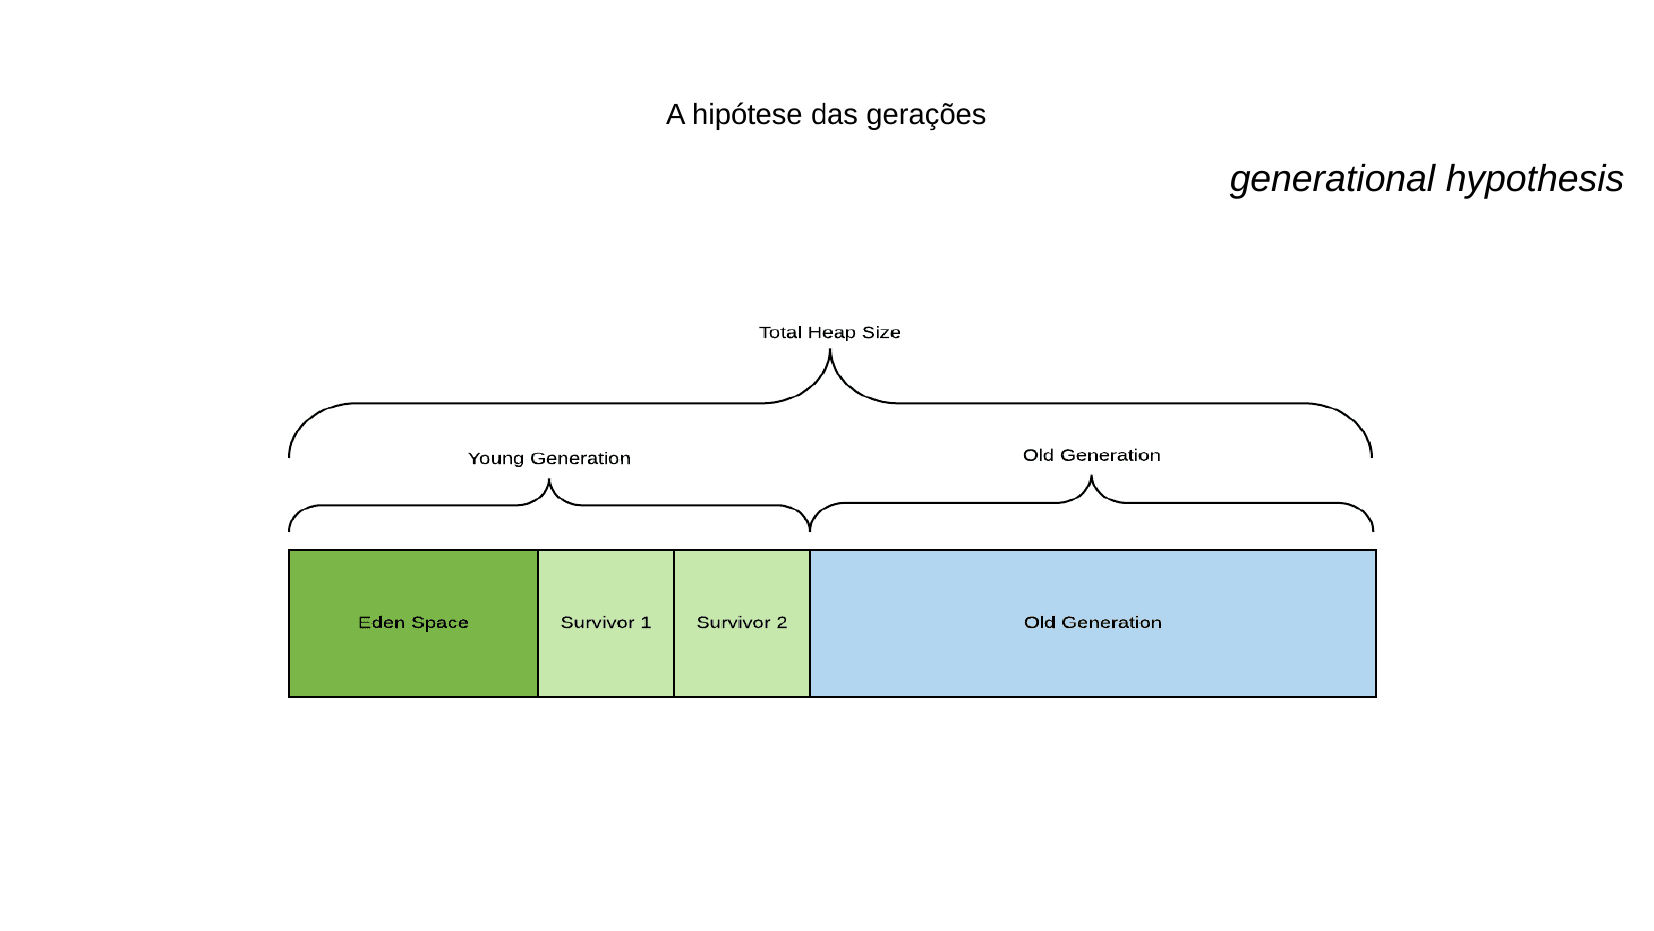

# A hipótese das gerações
generational hypothesis